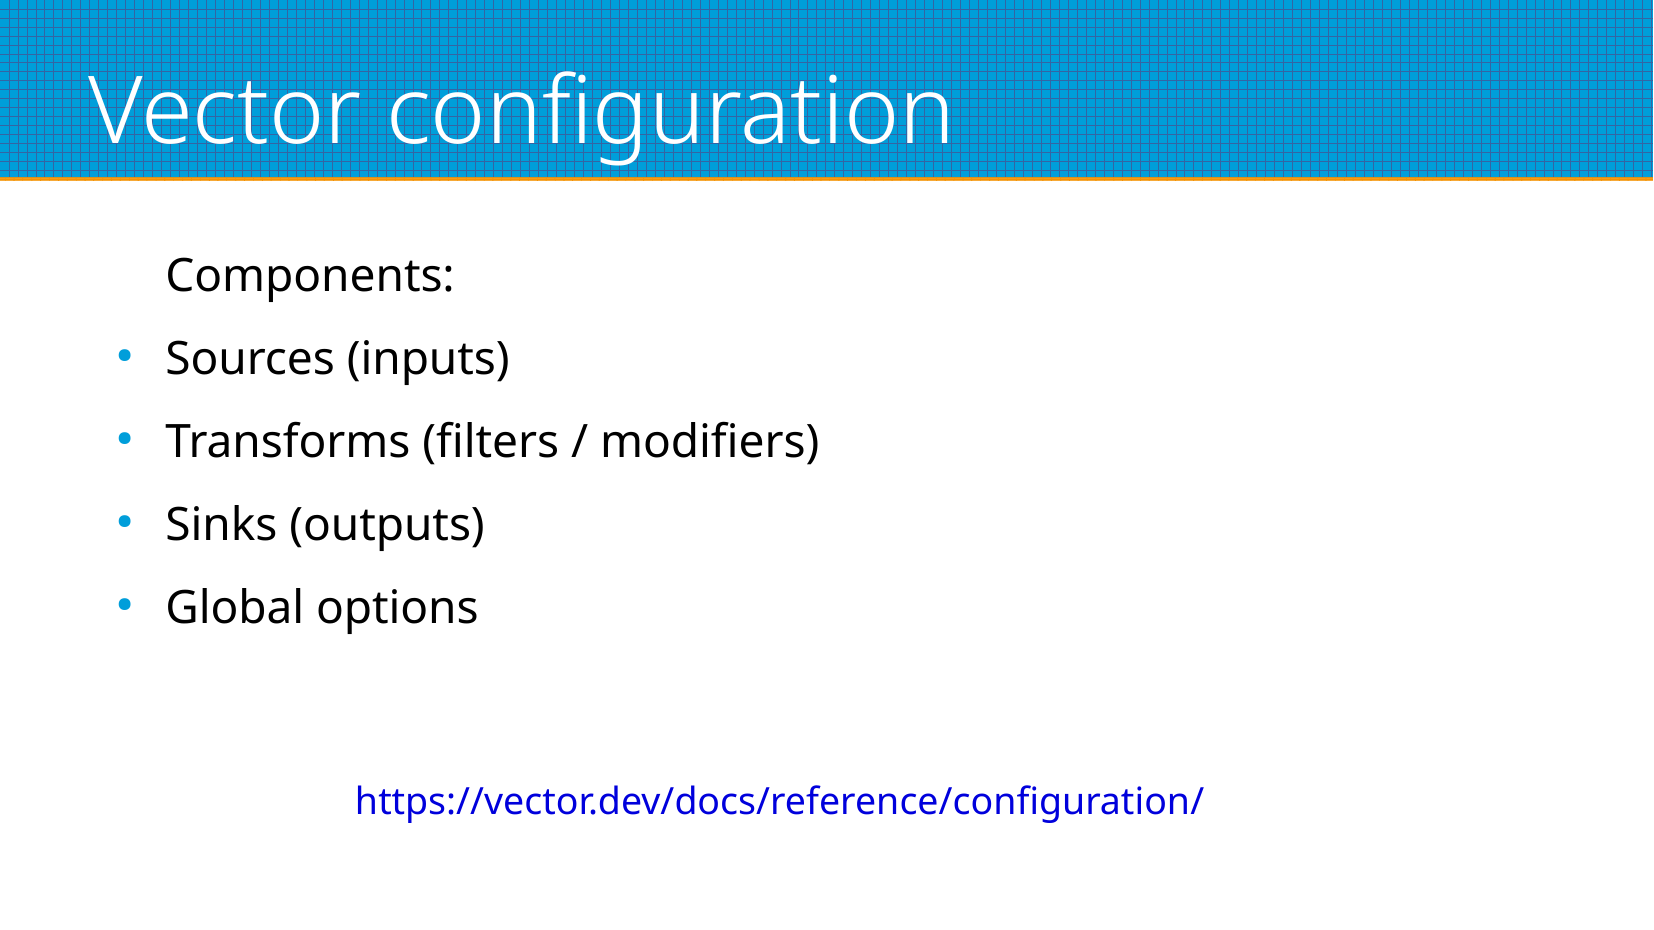

# Vector configuration
Components:
Sources (inputs)
Transforms (filters / modifiers)
Sinks (outputs)
Global options
https://vector.dev/docs/reference/configuration/